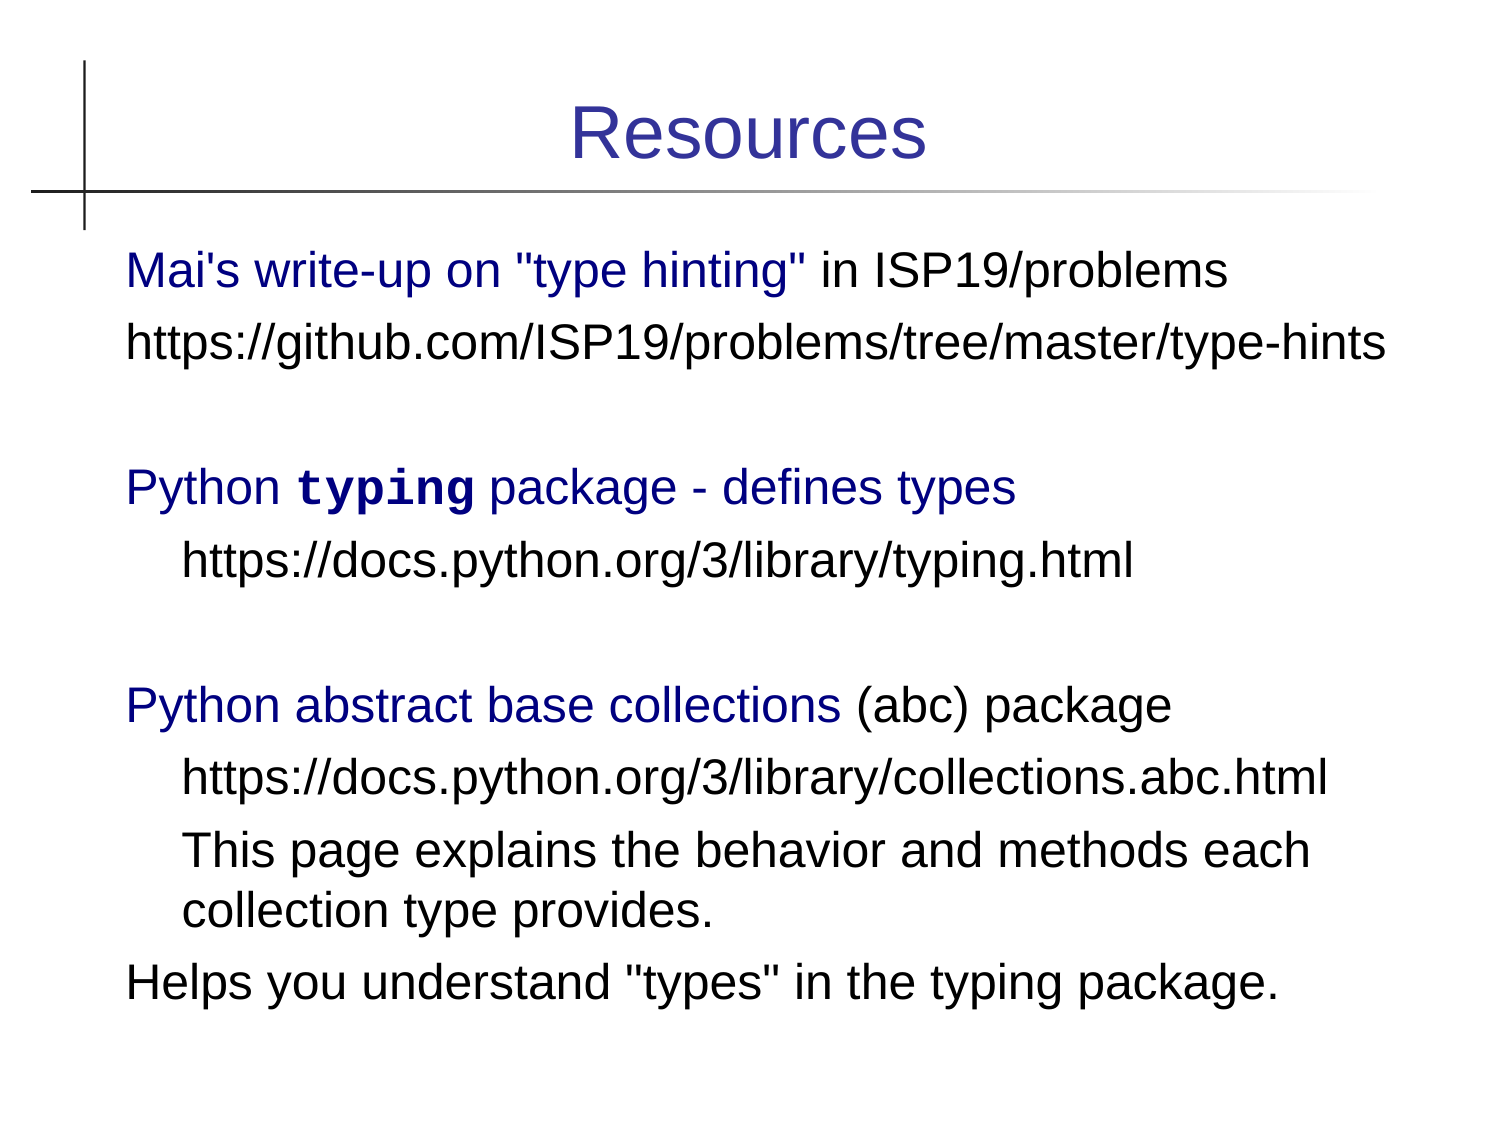

# Resources
Mai's write-up on "type hinting" in ISP19/problems
https://github.com/ISP19/problems/tree/master/type-hints
Python typing package - defines types
 https://docs.python.org/3/library/typing.html
Python abstract base collections (abc) package
 https://docs.python.org/3/library/collections.abc.html
 This page explains the behavior and methods each collection type provides.
Helps you understand "types" in the typing package.